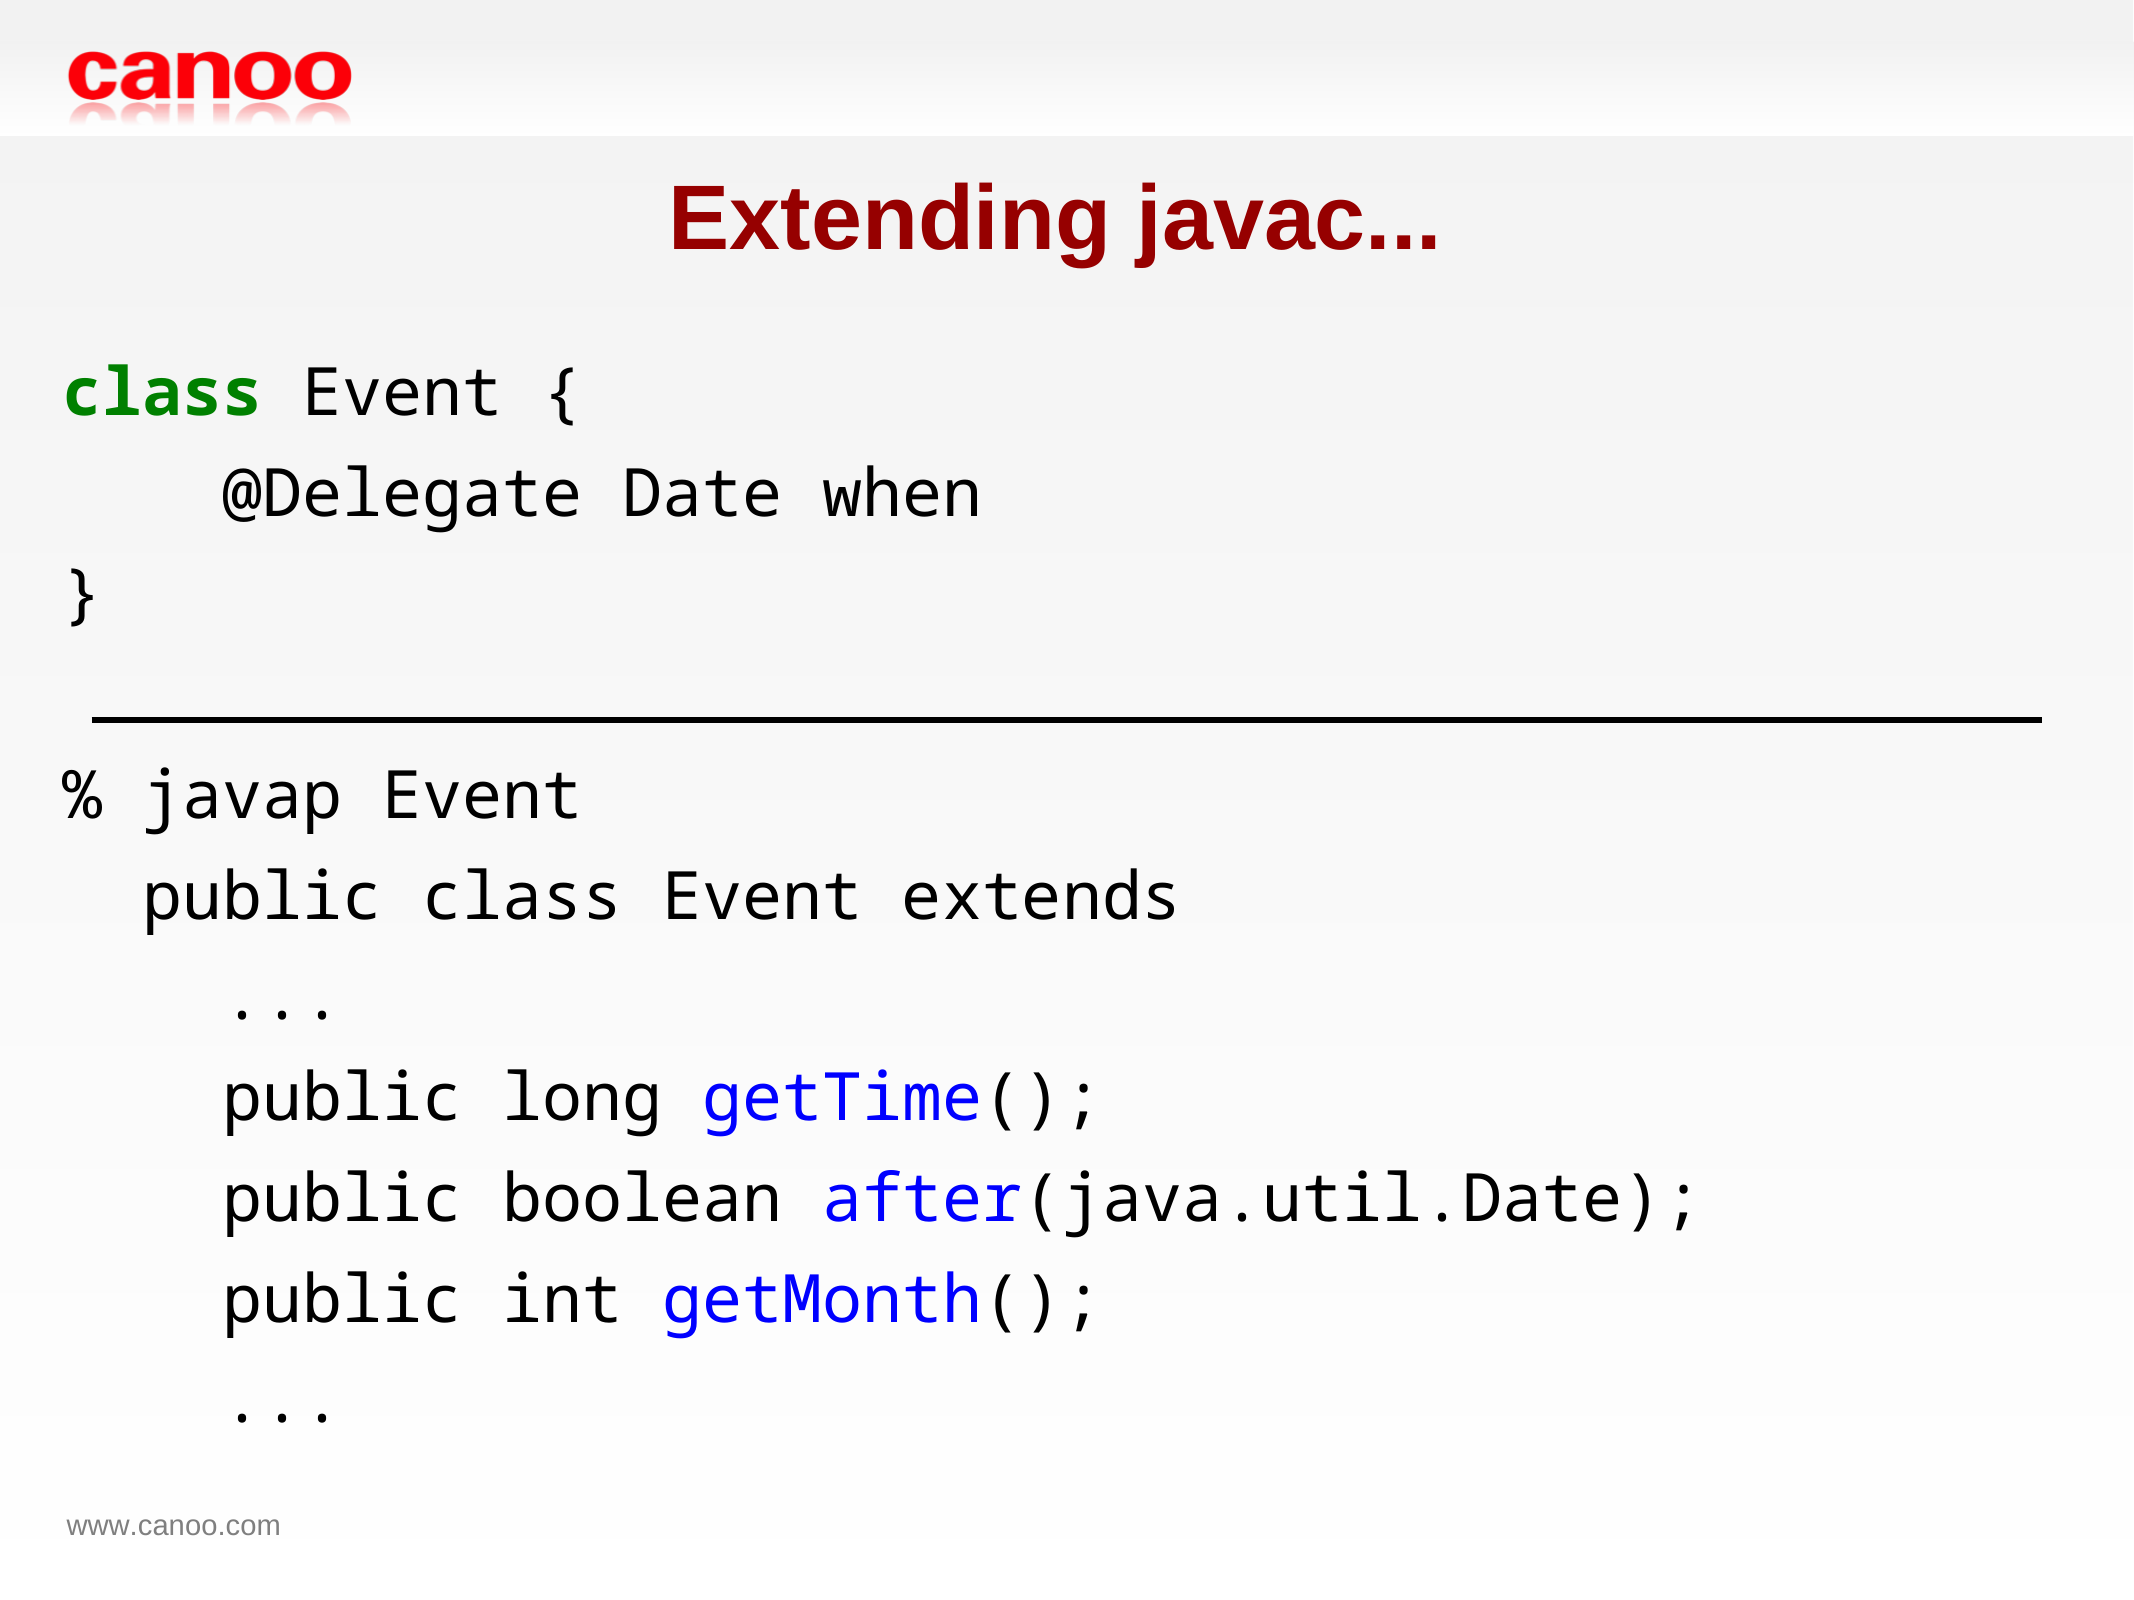

# Extending javac...
class Event {
 @Delegate Date when
}
% javap Event
 public class Event extends
 ...
 public long getTime();
 public boolean after(java.util.Date);
 public int getMonth();
 ...